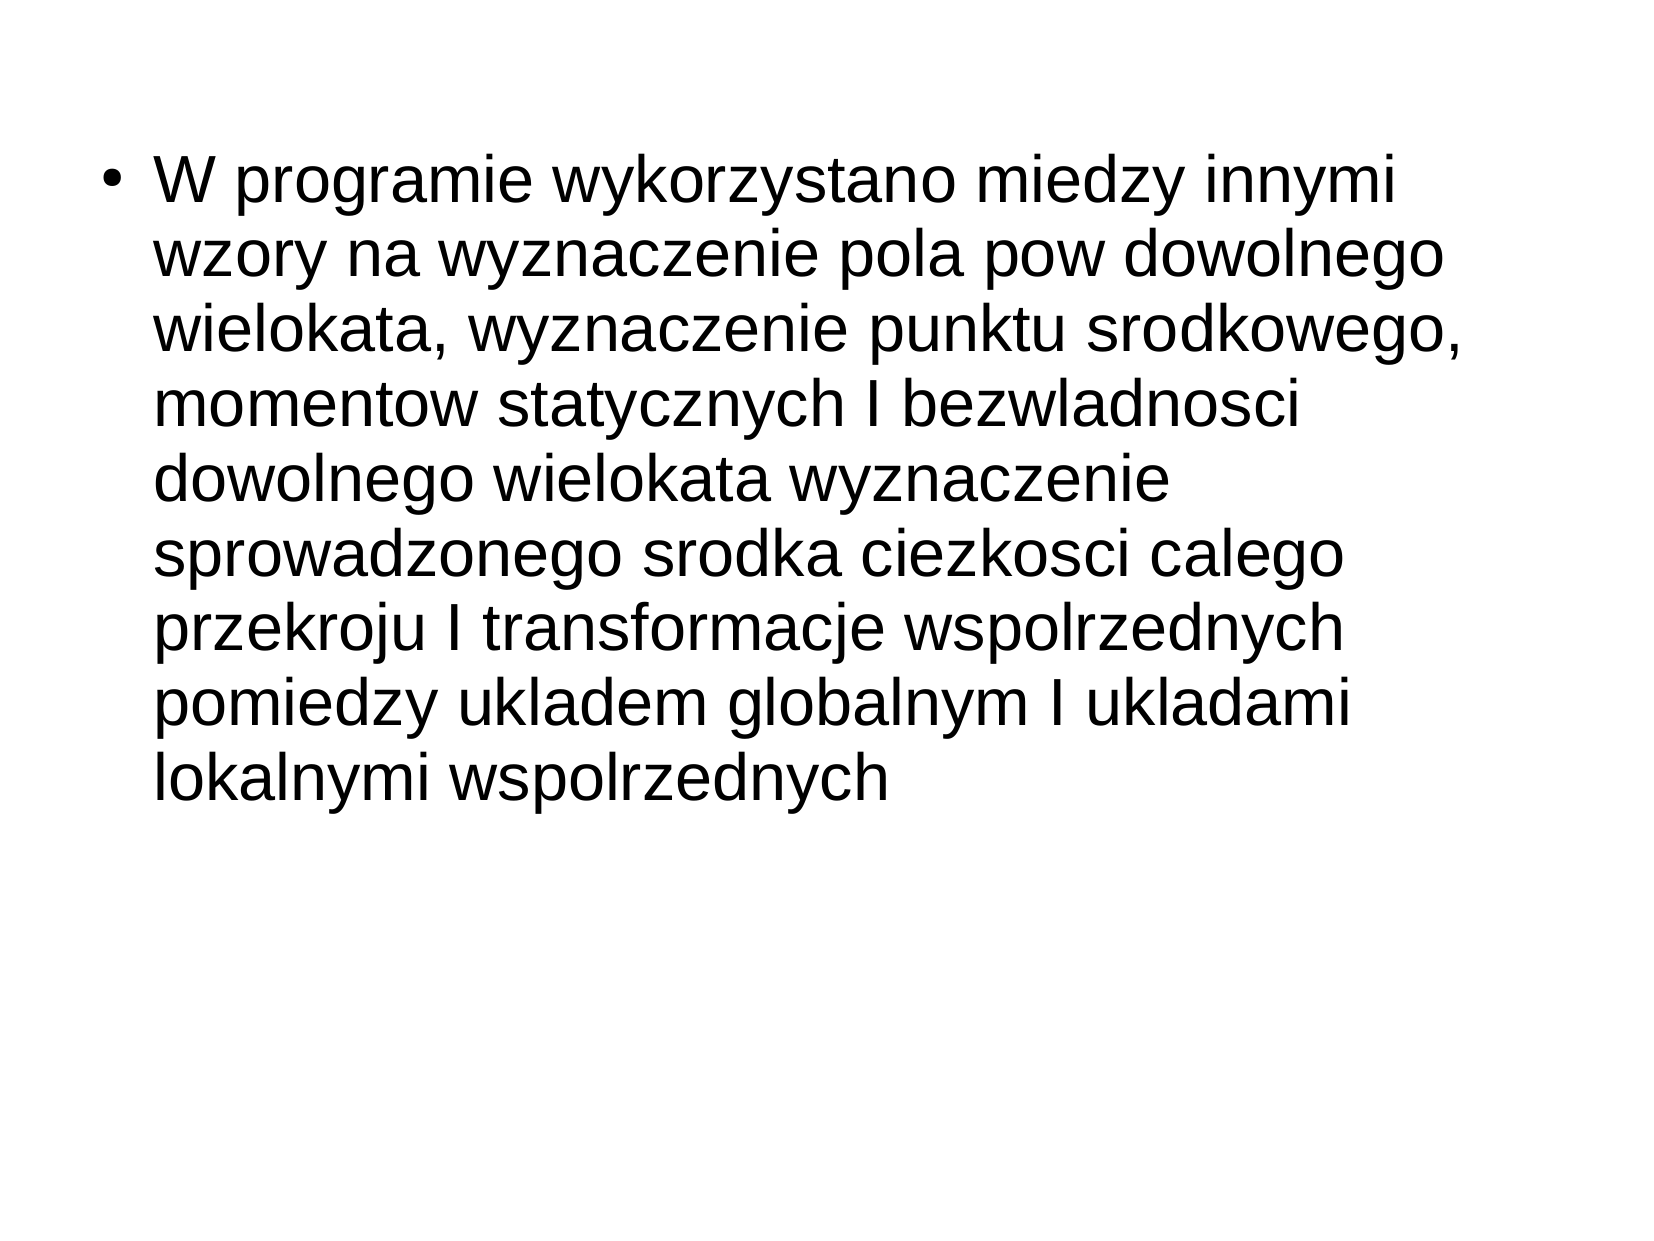

# W programie wykorzystano miedzy innymi wzory na wyznaczenie pola pow dowolnego wielokata, wyznaczenie punktu srodkowego, momentow statycznych I bezwladnosci dowolnego wielokata wyznaczenie sprowadzonego srodka ciezkosci calego przekroju I transformacje wspolrzednych pomiedzy ukladem globalnym I ukladami lokalnymi wspolrzednych